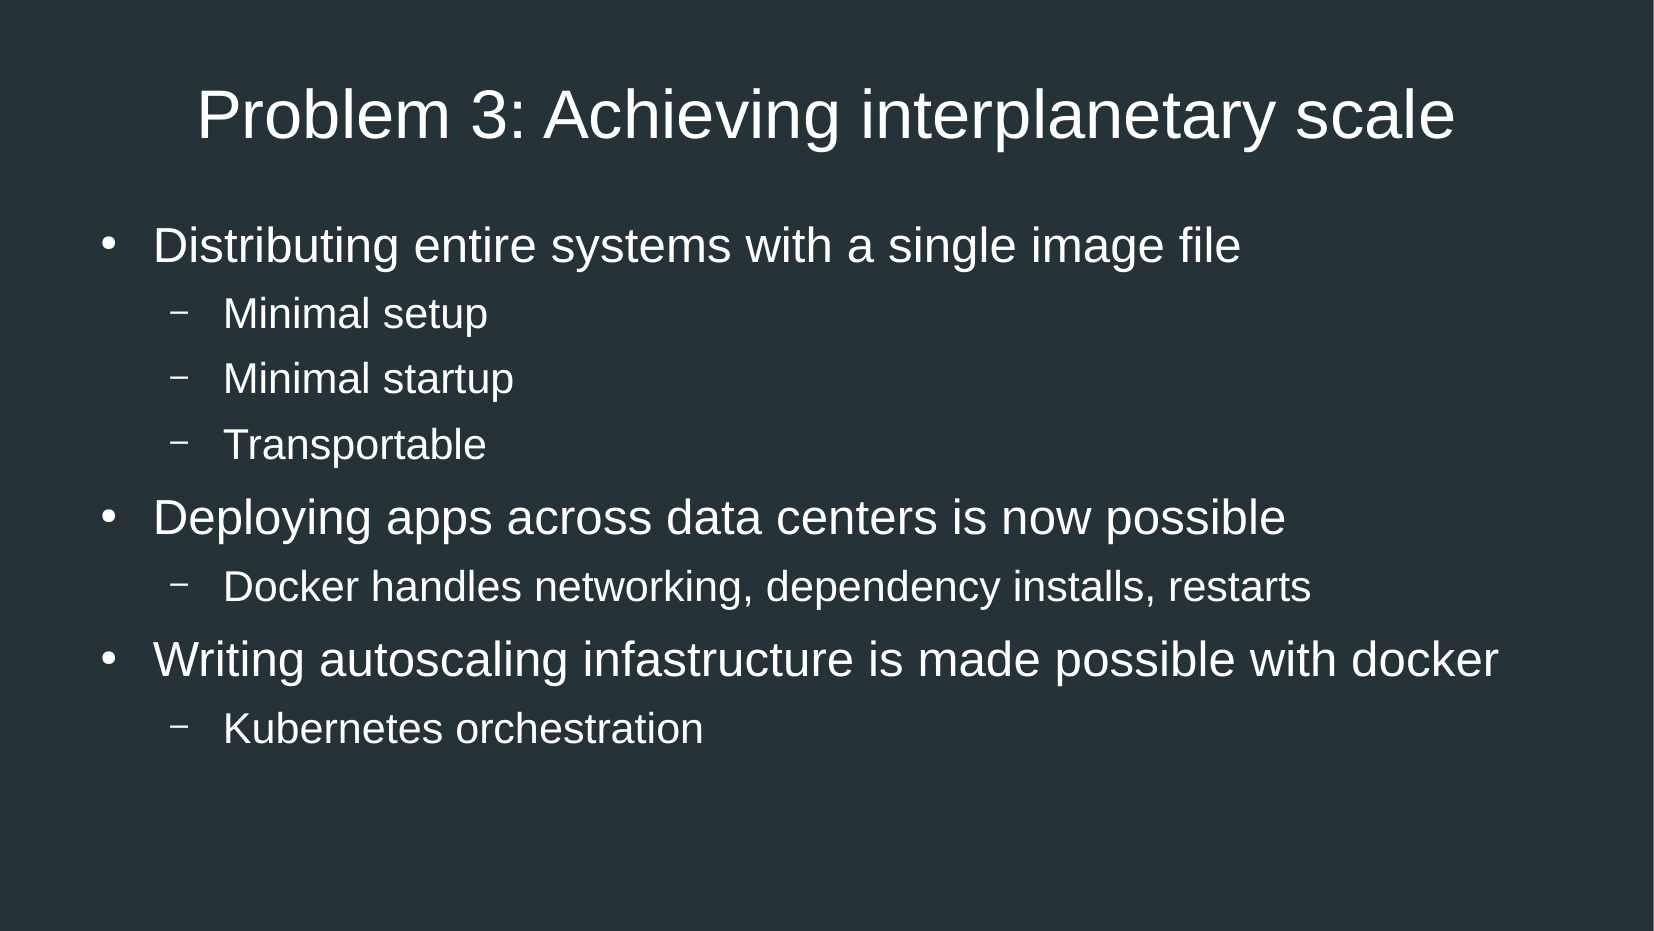

# Problem 3: Achieving interplanetary scale
Distributing entire systems with a single image file
Minimal setup
Minimal startup
Transportable
Deploying apps across data centers is now possible
Docker handles networking, dependency installs, restarts
Writing autoscaling infastructure is made possible with docker
Kubernetes orchestration